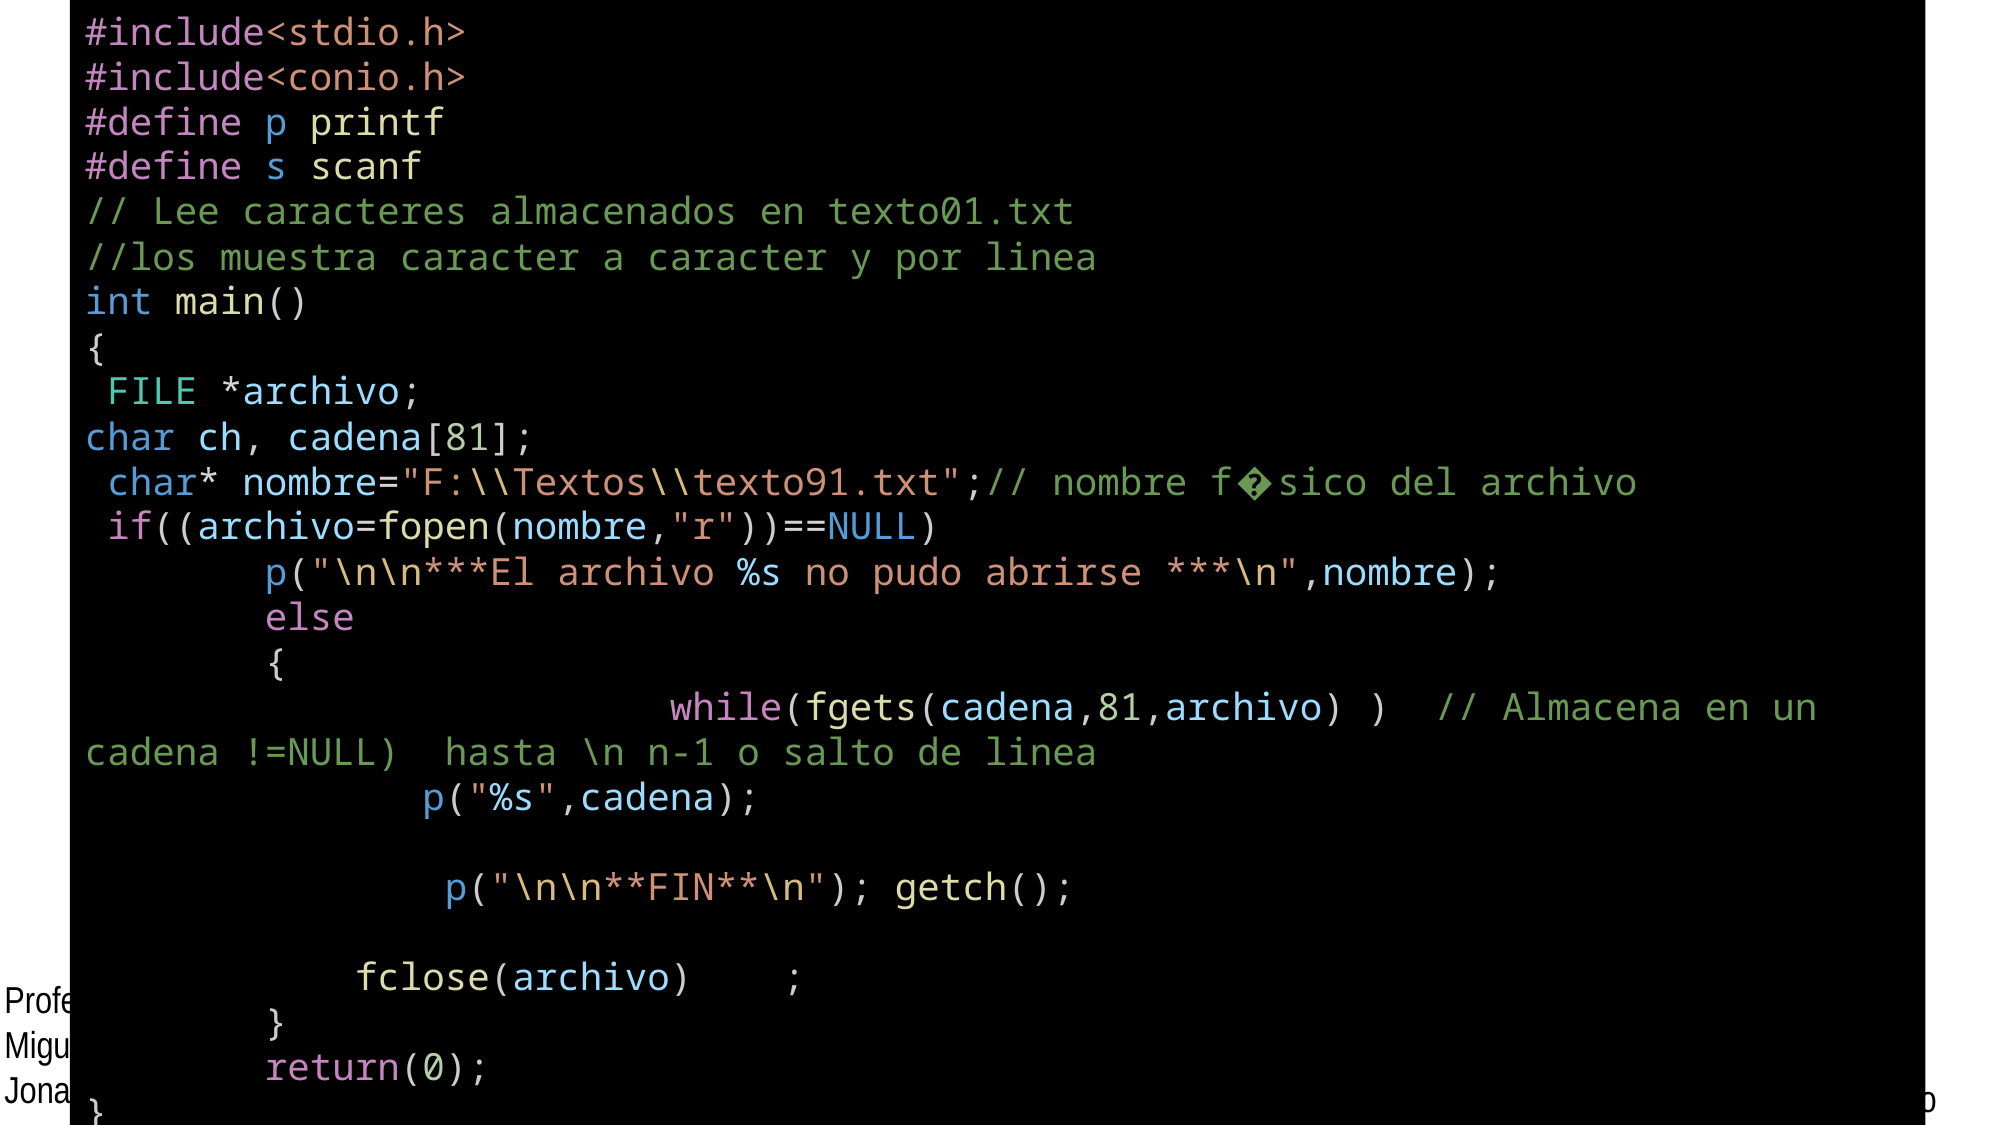

#include<stdio.h>
#include<conio.h>
#define p printf
#define s scanf
// Lee caracteres almacenados en texto01.txt
//los muestra caracter a caracter y por linea
int main()
{
 FILE *archivo;
char ch, cadena[81];
 char* nombre="F:\\Textos\\texto91.txt";// nombre f�sico del archivo
 if((archivo=fopen(nombre,"r"))==NULL)
        p("\n\n***El archivo %s no pudo abrirse ***\n",nombre);
        else
        {
                          while(fgets(cadena,81,archivo) )  // Almacena en un cadena !=NULL)  hasta \n n-1 o salto de linea
               p("%s",cadena);
                p("\n\n**FIN**\n"); getch();
            fclose(archivo)    ;
        }
        return(0);
}
Archivos de Texto
Profesores JTP
Miguel Silva
Jonathan Pécora
Profesores
Ing. Israel Pavelek
Ing. Behringer Alejandro